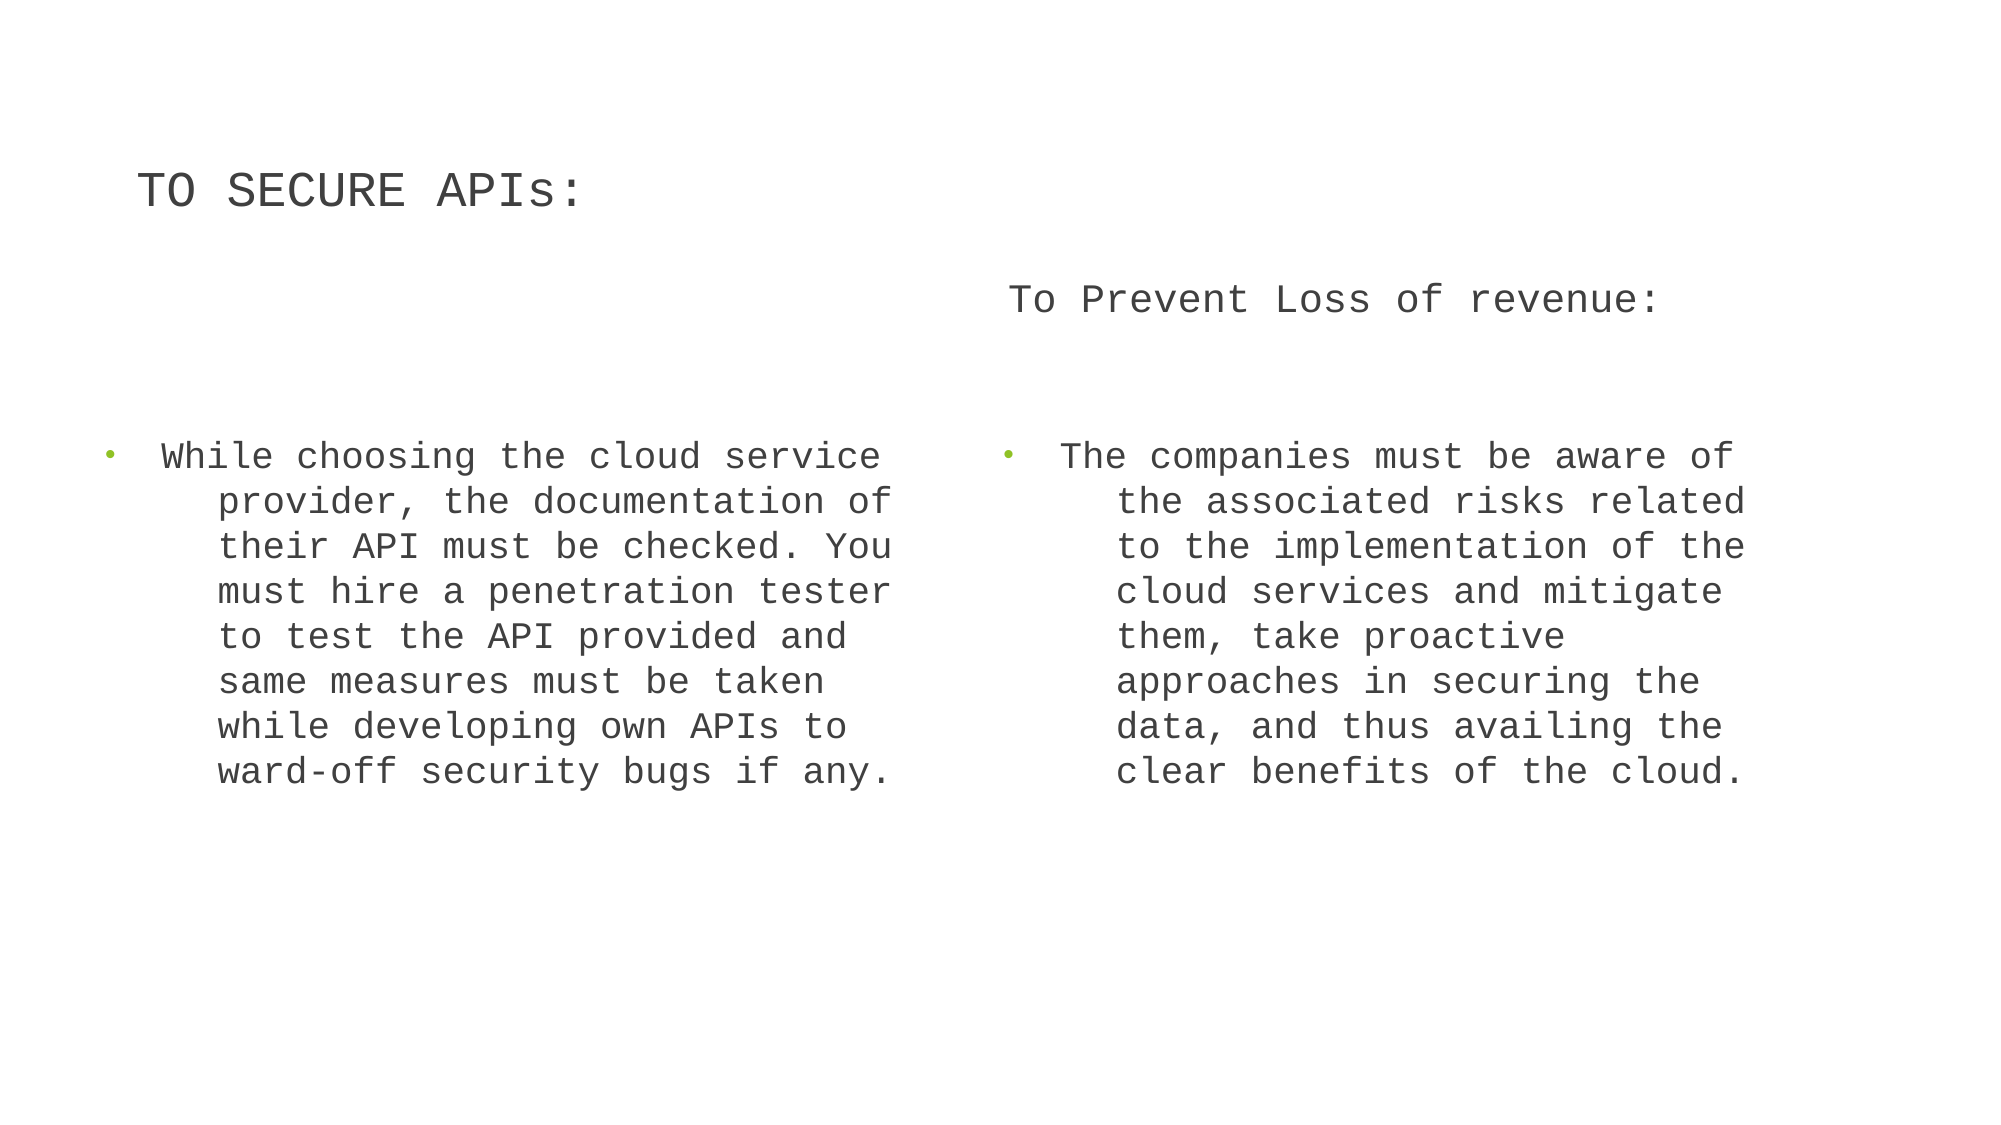

# TO SECURE APIs:
To Prevent Loss of revenue:
While choosing the cloud service provider, the documentation of their API must be checked. You must hire a penetration tester to test the API provided and same measures must be taken while developing own APIs to ward-off security bugs if any.
The companies must be aware of the associated risks related to the implementation of the cloud services and mitigate them, take proactive approaches in securing the data, and thus availing the clear benefits of the cloud.